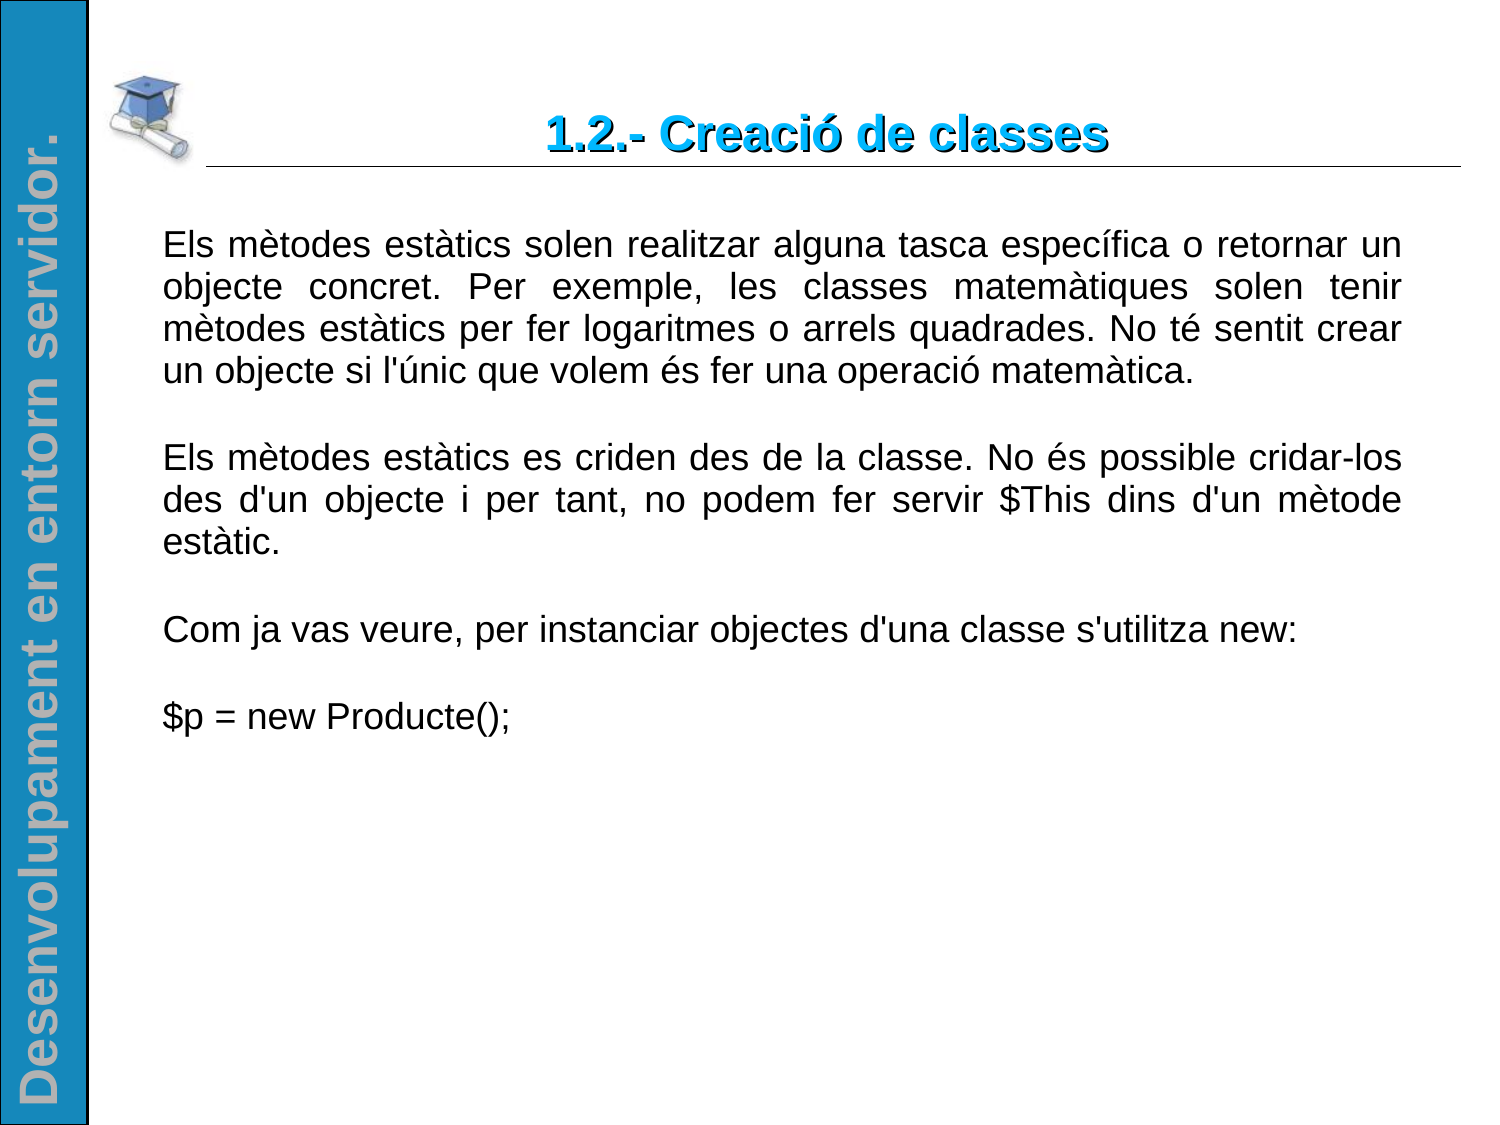

# 1.2.- Creació de classes
Els mètodes estàtics solen realitzar alguna tasca específica o retornar un objecte concret. Per exemple, les classes matemàtiques solen tenir mètodes estàtics per fer logaritmes o arrels quadrades. No té sentit crear un objecte si l'únic que volem és fer una operació matemàtica.
Els mètodes estàtics es criden des de la classe. No és possible cridar-los des d'un objecte i per tant, no podem fer servir $This dins d'un mètode estàtic.
Com ja vas veure, per instanciar objectes d'una classe s'utilitza new:
$p = new Producte();